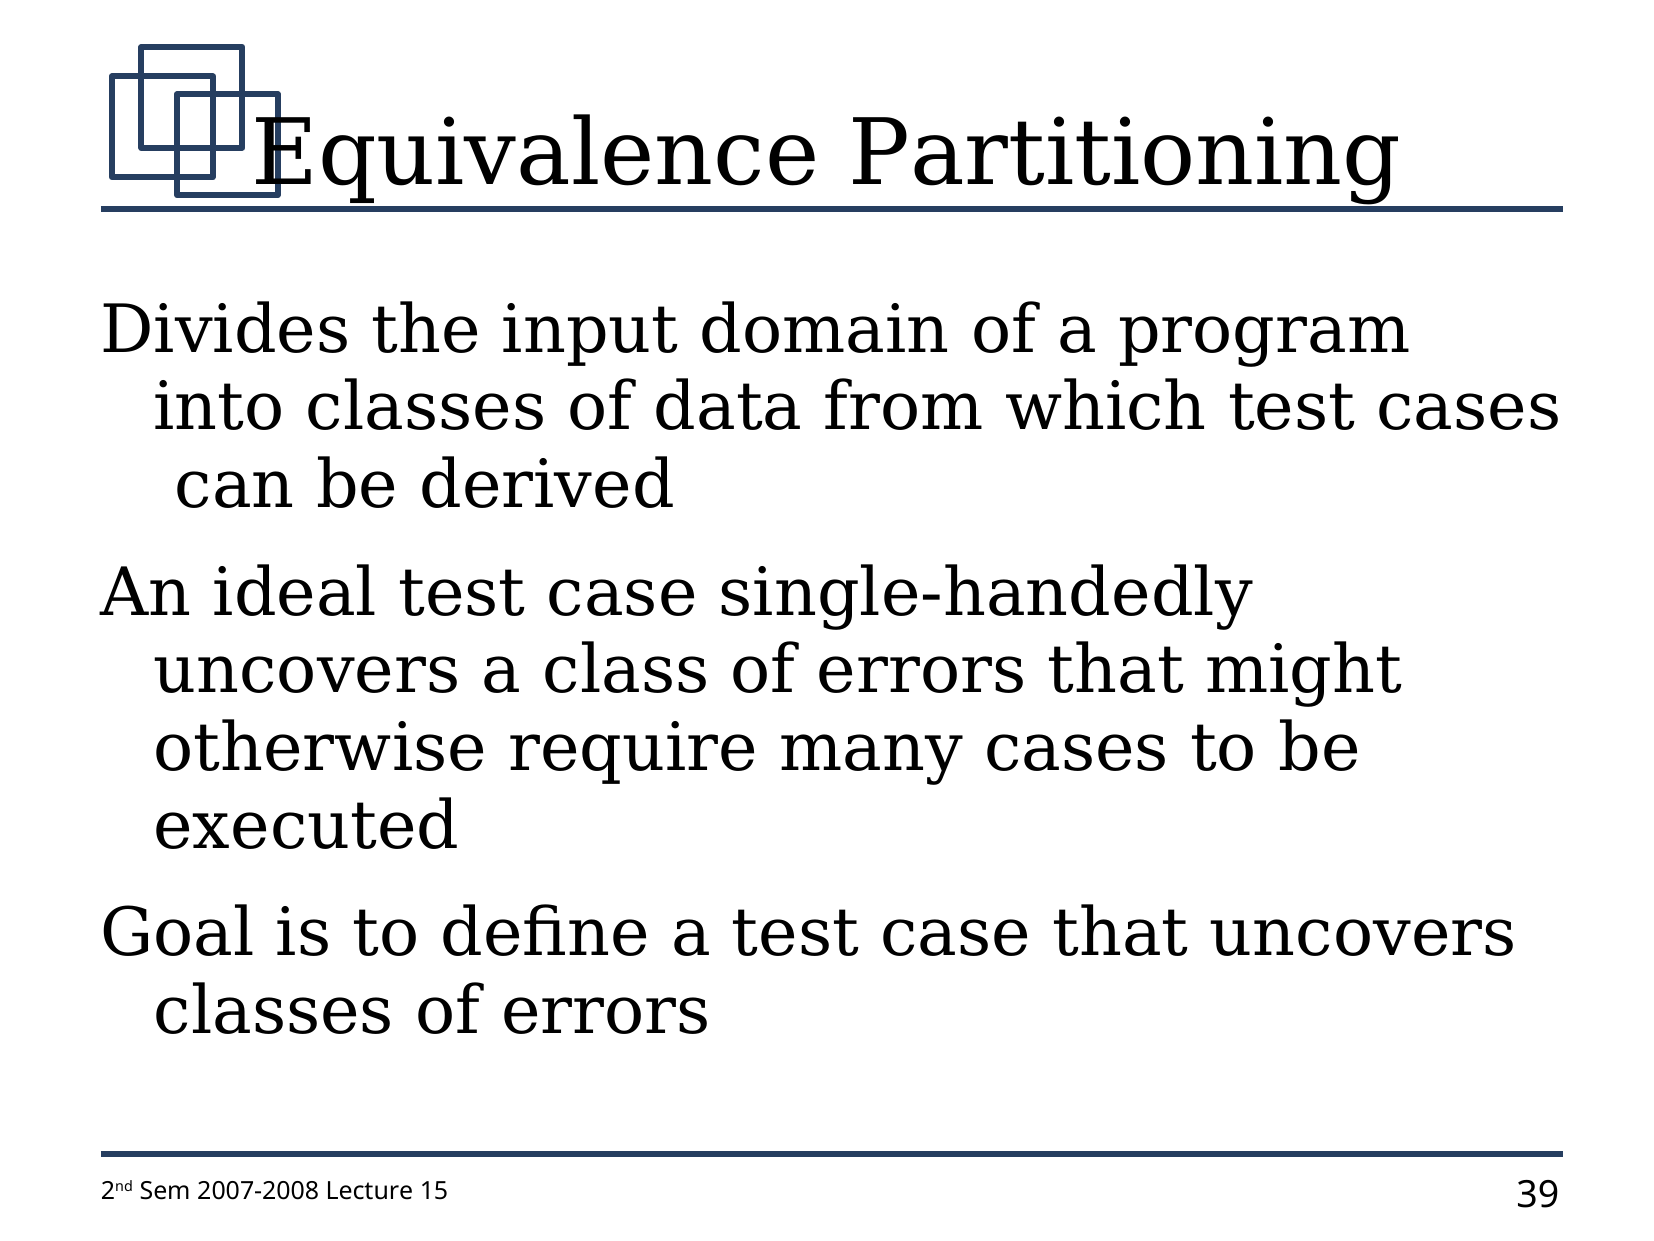

# Equivalence Partitioning
Divides the input domain of a program into classes of data from which test cases can be derived
An ideal test case single-handedly uncovers a class of errors that might otherwise require many cases to be executed
Goal is to define a test case that uncovers classes of errors